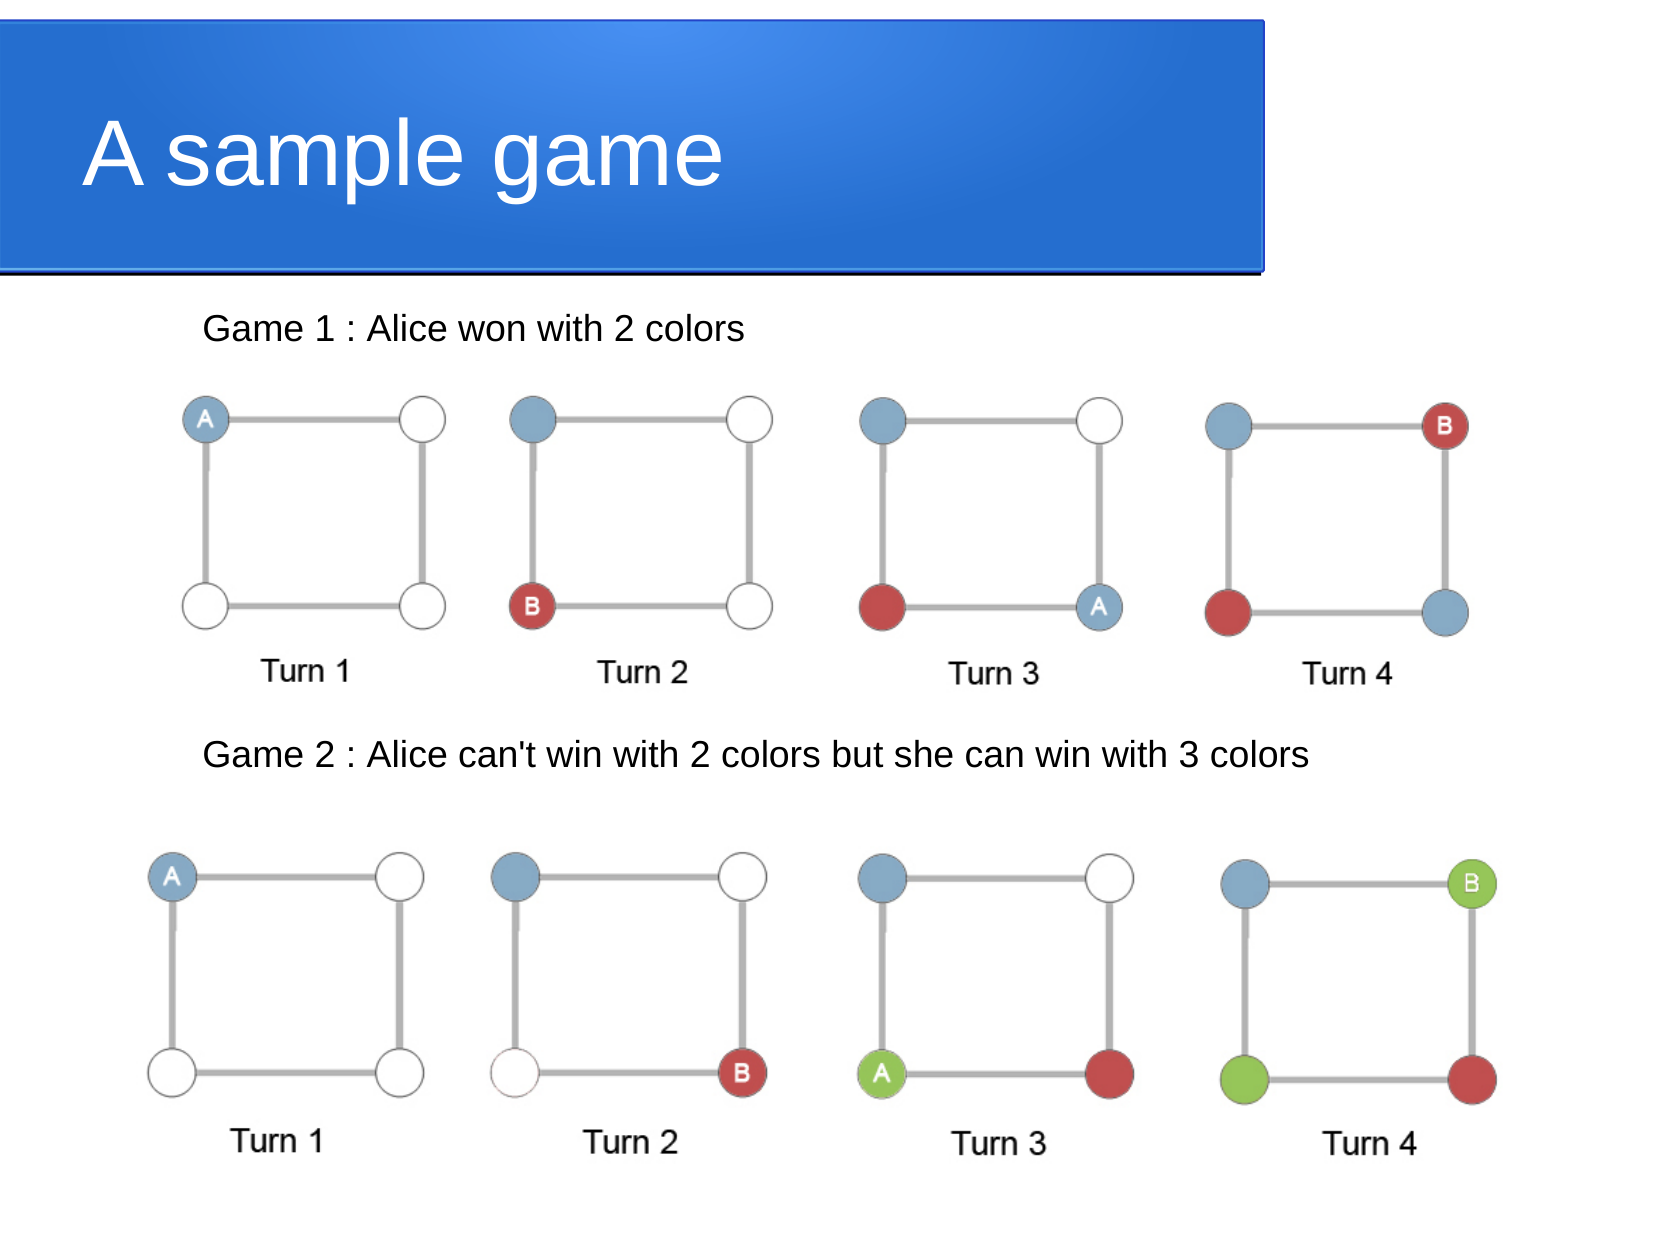

# A sample game
Game 1 : Alice won with 2 colors
Game 2 : Alice can't win with 2 colors but she can win with 3 colors